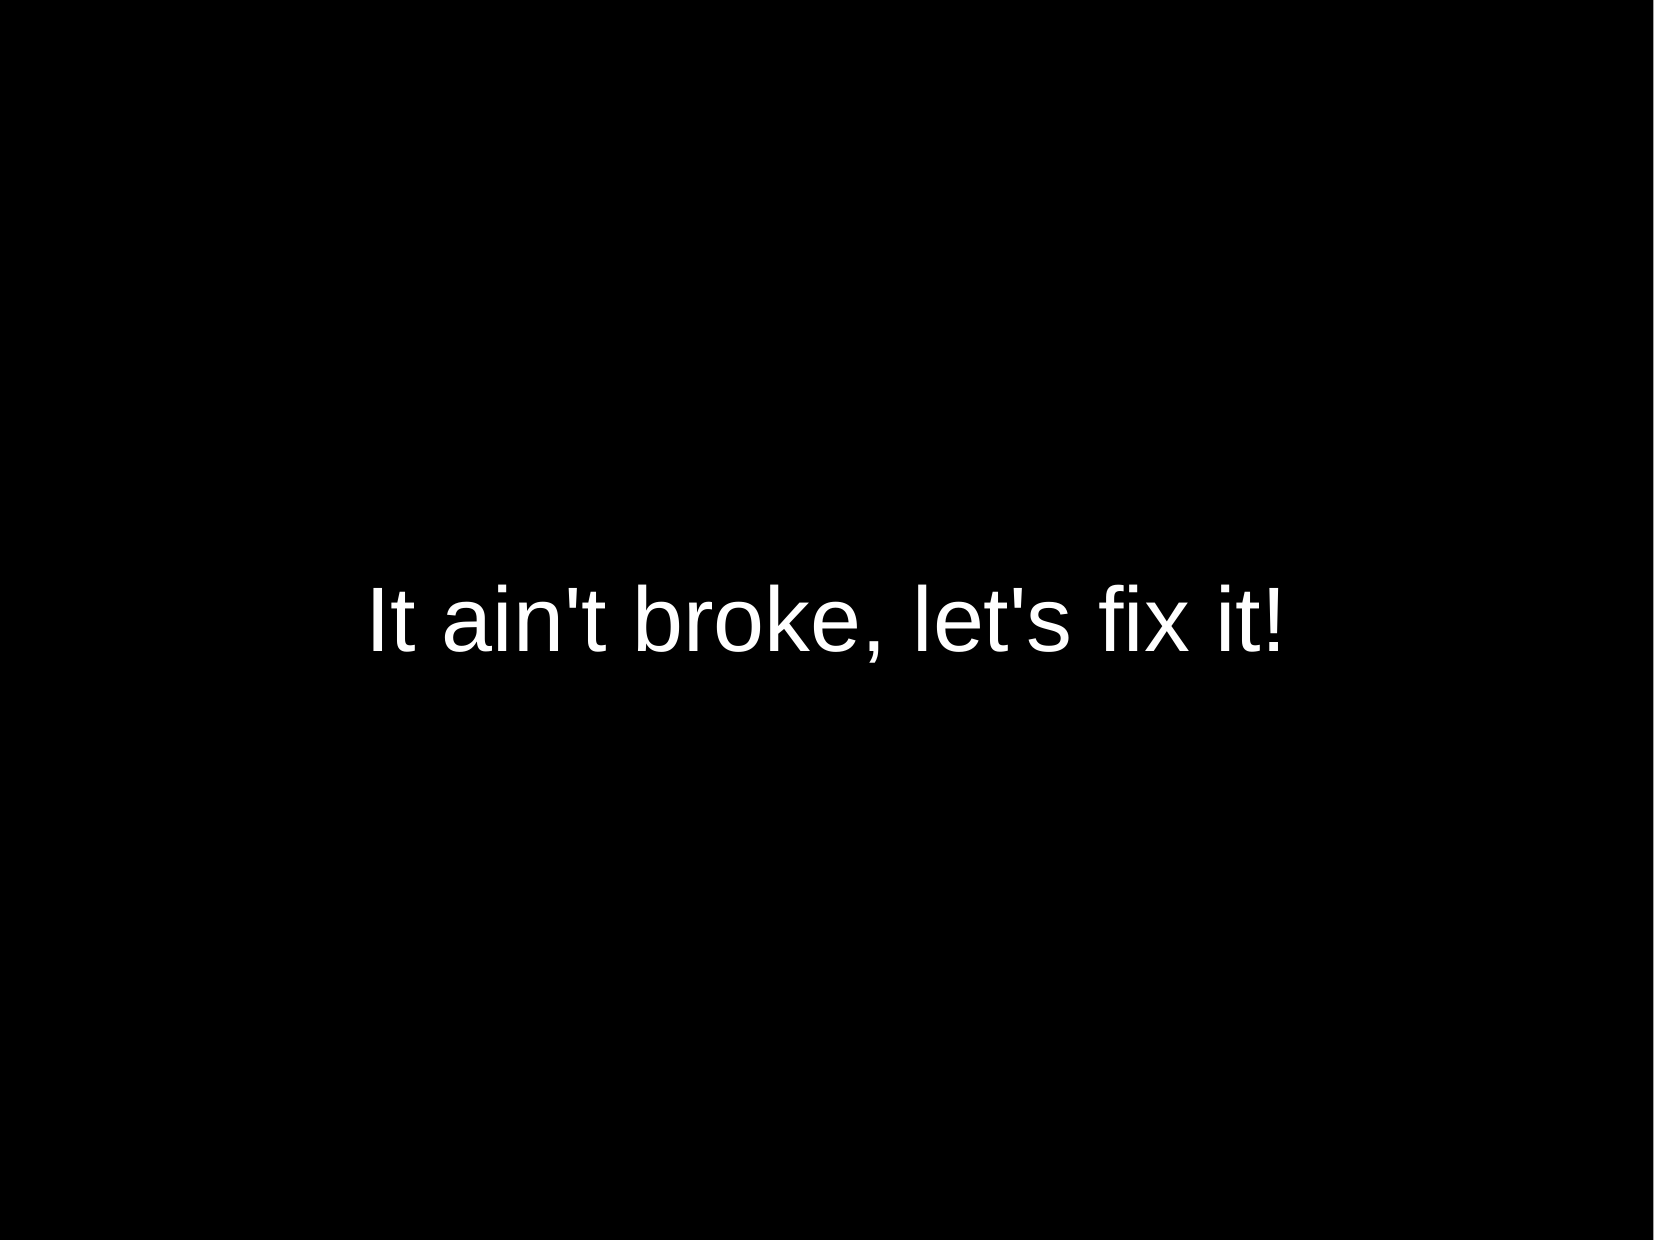

# It ain't broke, let's fix it!